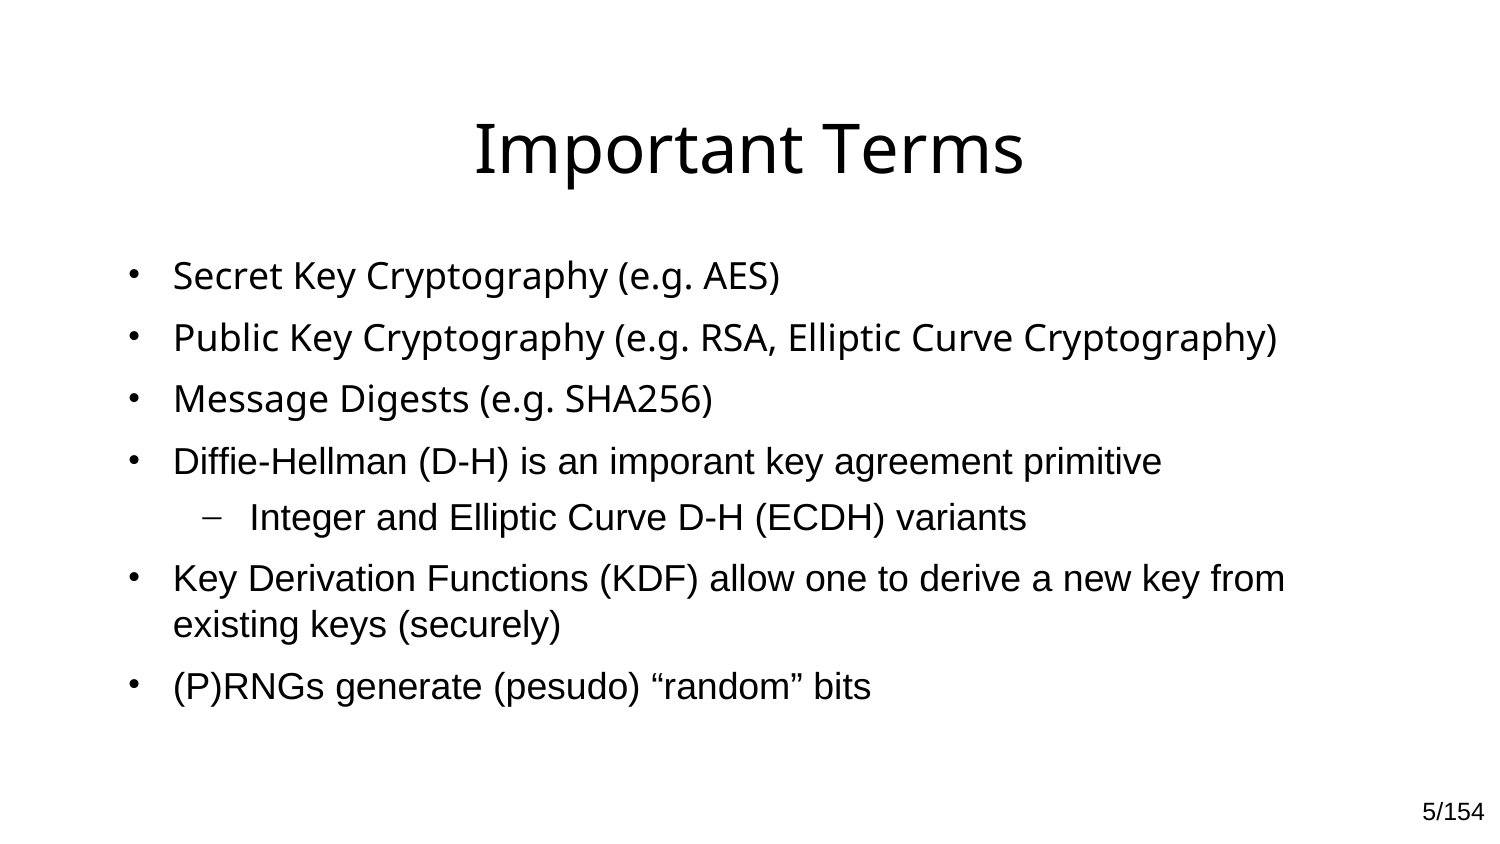

# Important Terms
Secret Key Cryptography (e.g. AES)
Public Key Cryptography (e.g. RSA, Elliptic Curve Cryptography)
Message Digests (e.g. SHA256)
Diffie-Hellman (D-H) is an imporant key agreement primitive
Integer and Elliptic Curve D-H (ECDH) variants
Key Derivation Functions (KDF) allow one to derive a new key from existing keys (securely)
(P)RNGs generate (pesudo) “random” bits